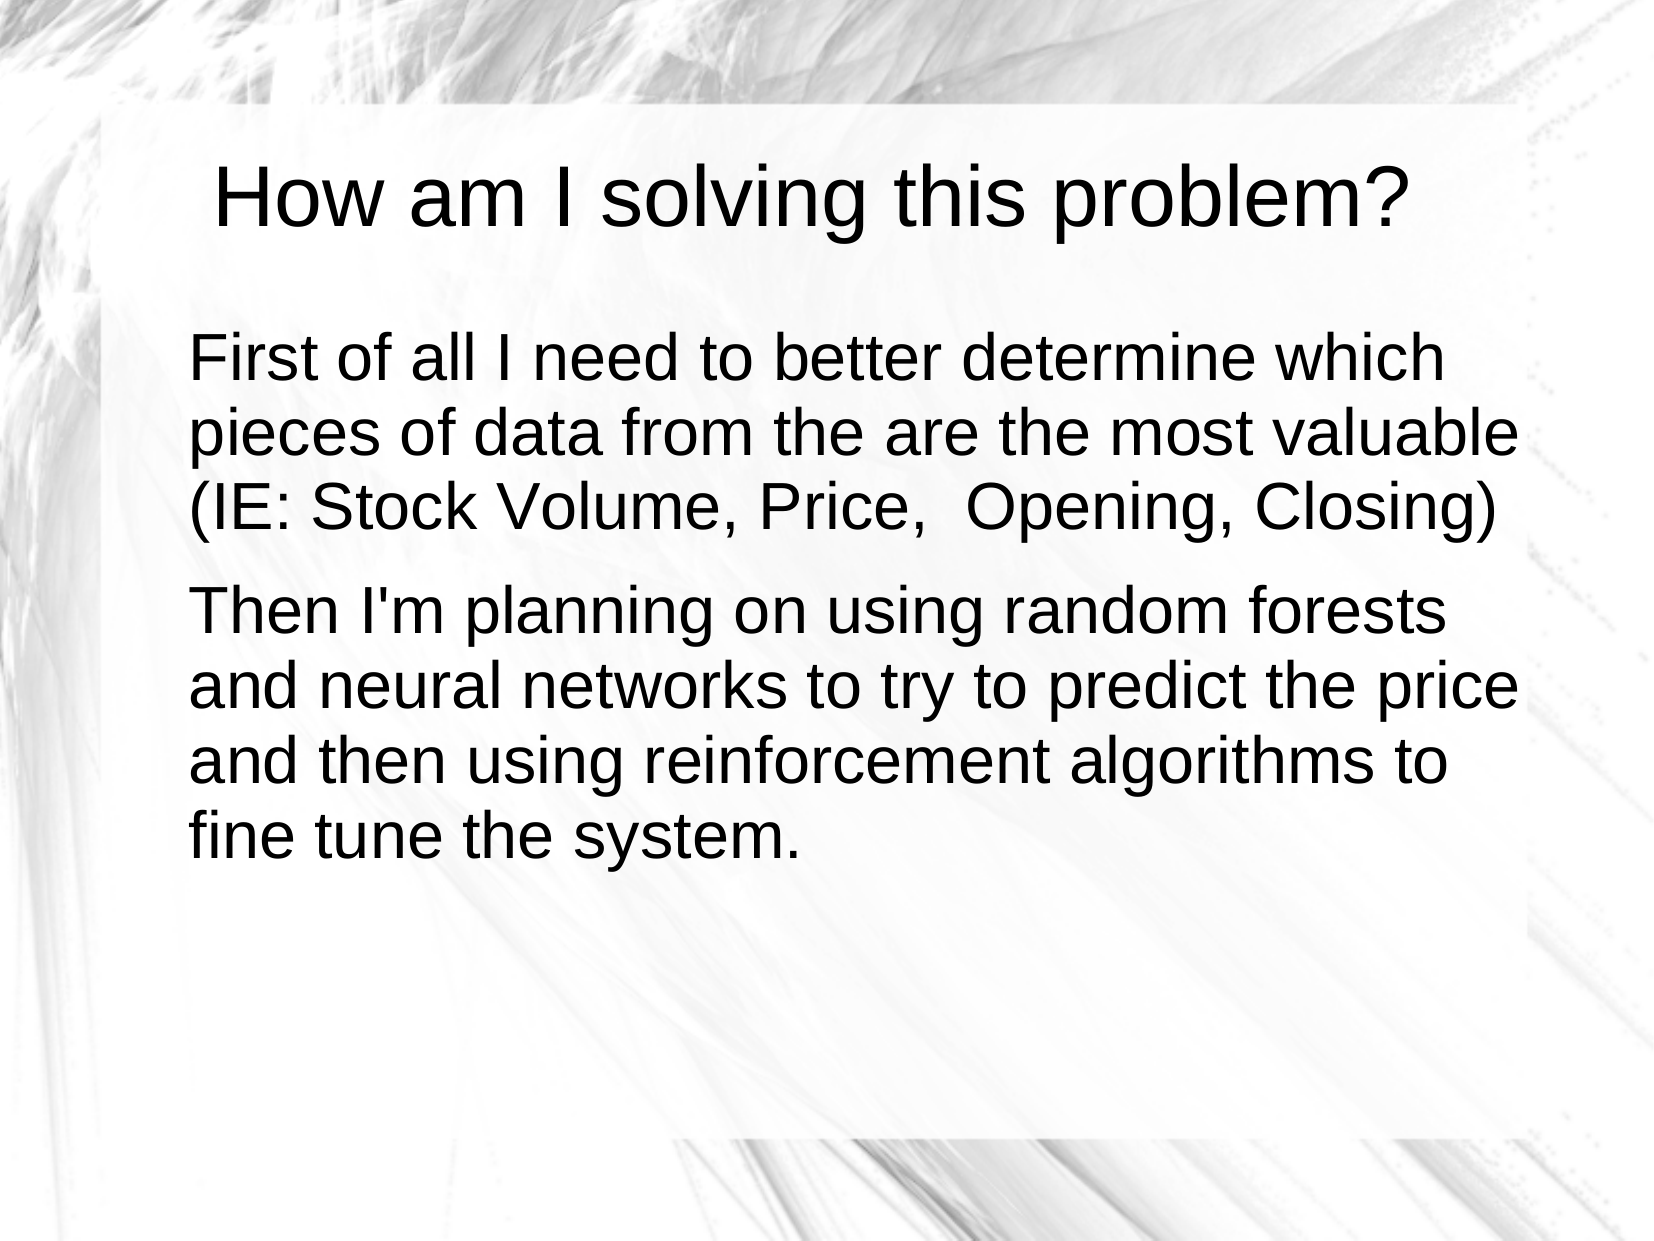

# How am I solving this problem?
First of all I need to better determine which pieces of data from the are the most valuable (IE: Stock Volume, Price, Opening, Closing)
Then I'm planning on using random forests and neural networks to try to predict the price and then using reinforcement algorithms to fine tune the system.